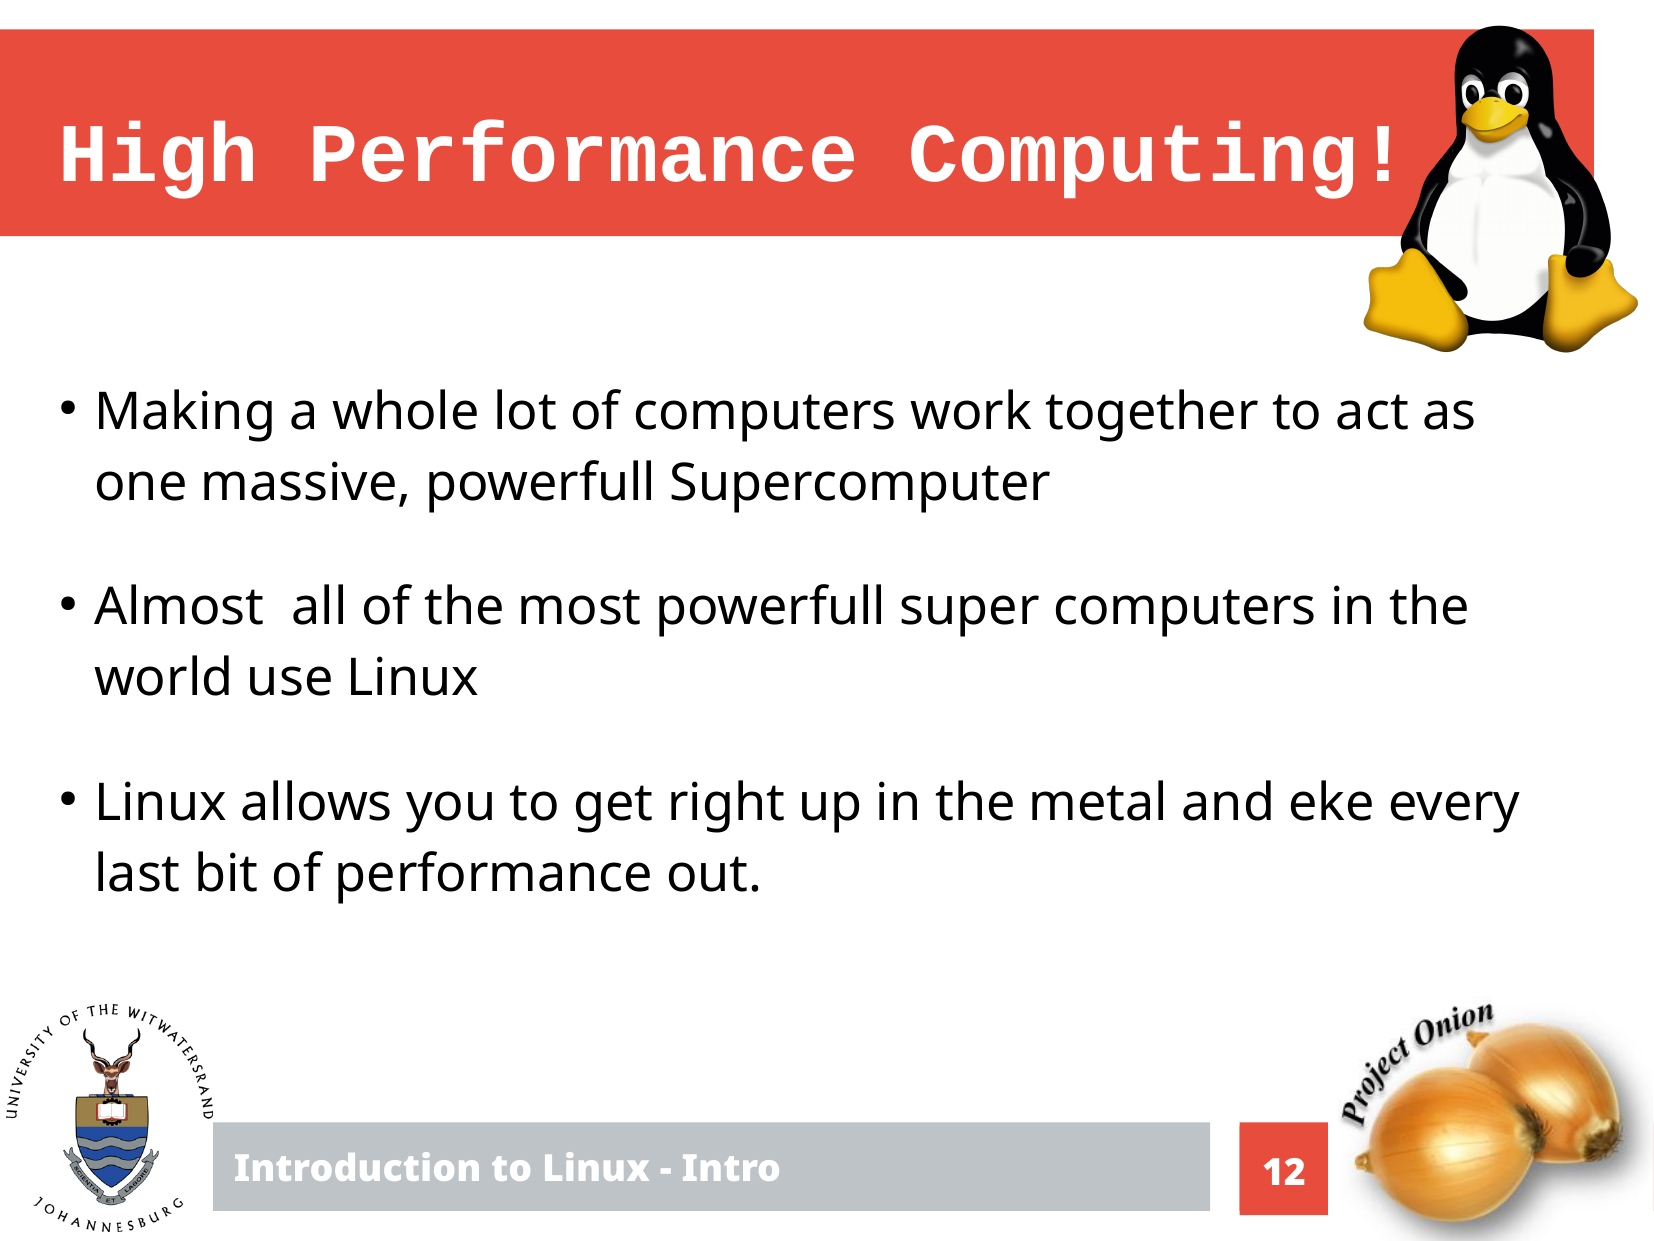

# High Performance Computing!
Making a whole lot of computers work together to act as one massive, powerfull Supercomputer
Almost all of the most powerfull super computers in the world use Linux
Linux allows you to get right up in the metal and eke every last bit of performance out.
 Introduction to Linux - Intro
12